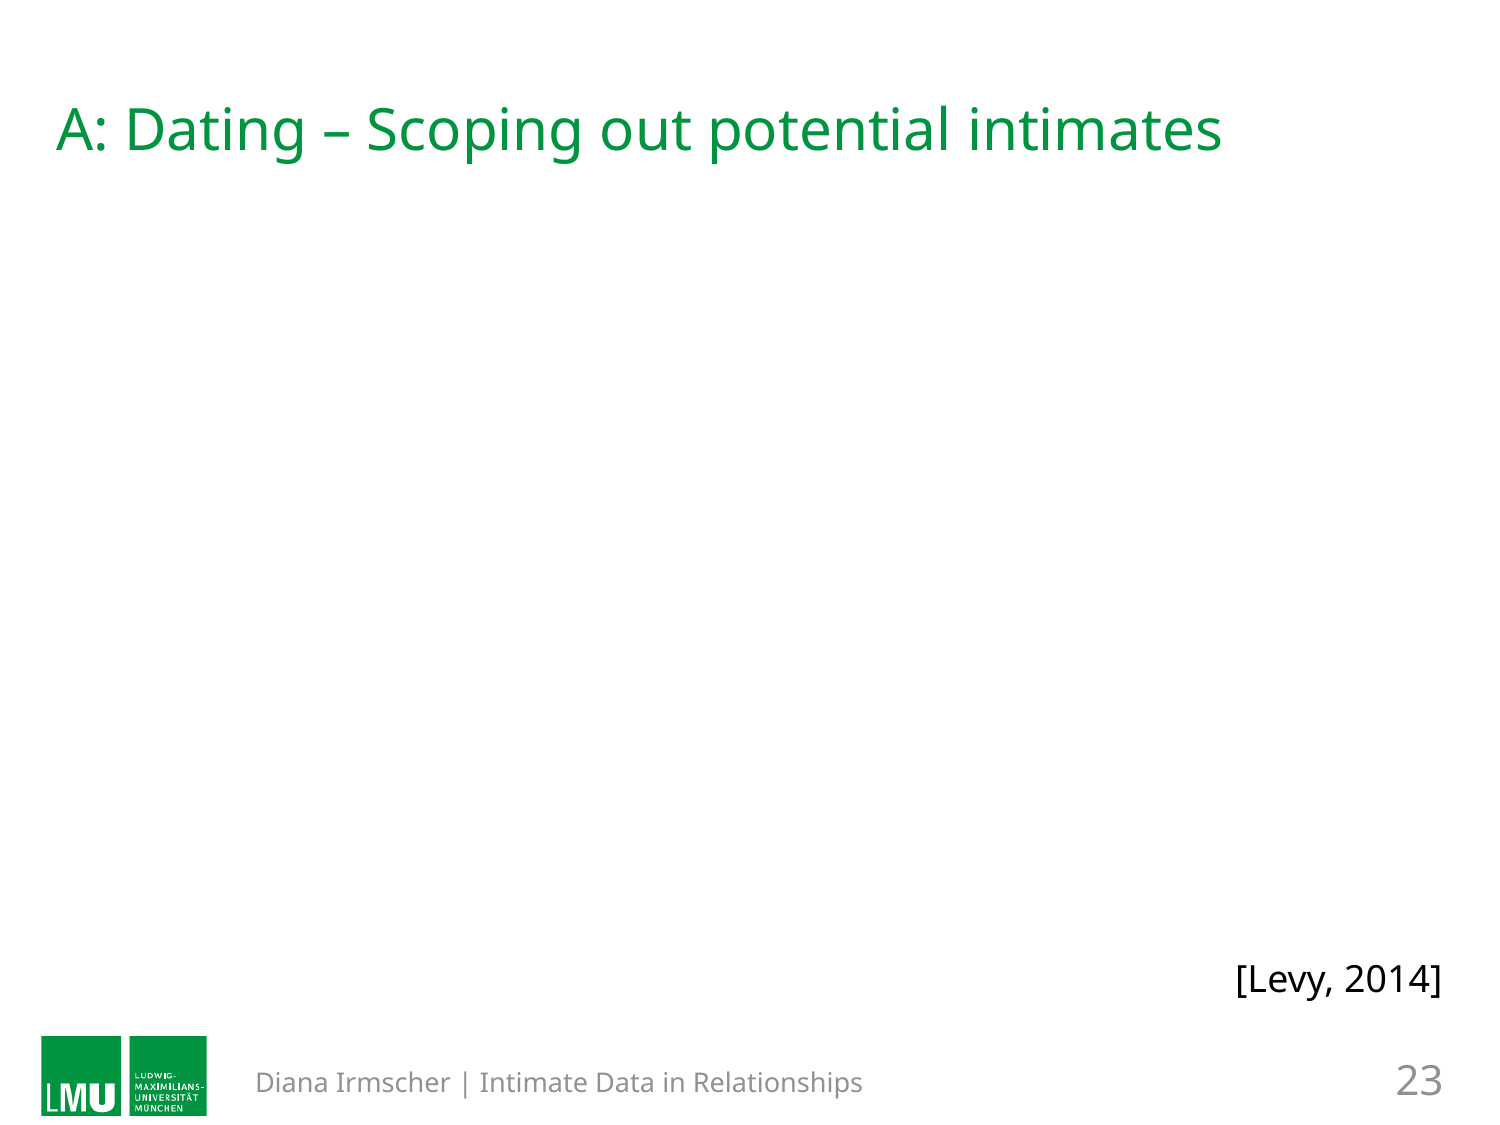

# A: Dating – Scoping out potential intimates
[Levy, 2014]
Diana Irmscher | Intimate Data in Relationships